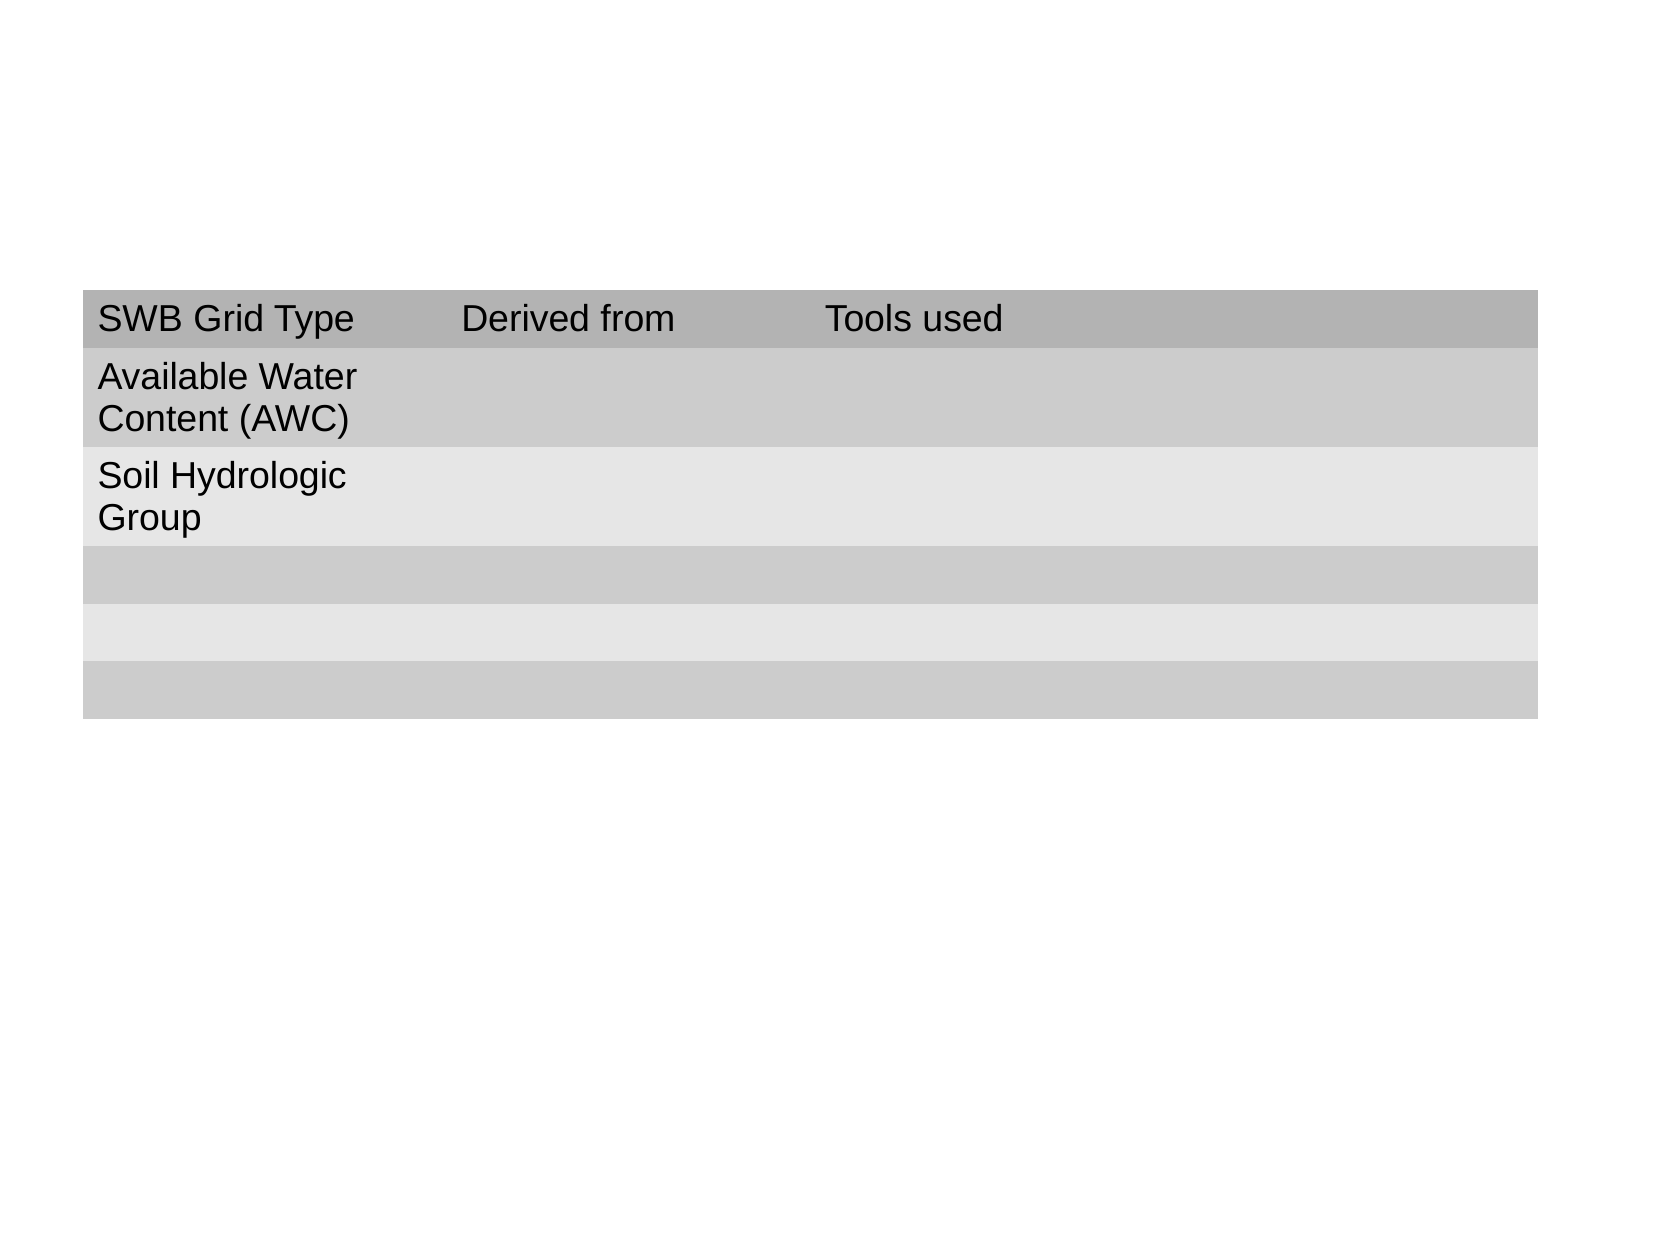

#
| SWB Grid Type | Derived from | Tools used | |
| --- | --- | --- | --- |
| Available Water Content (AWC) | | | |
| Soil Hydrologic Group | | | |
| | | | |
| | | | |
| | | | |